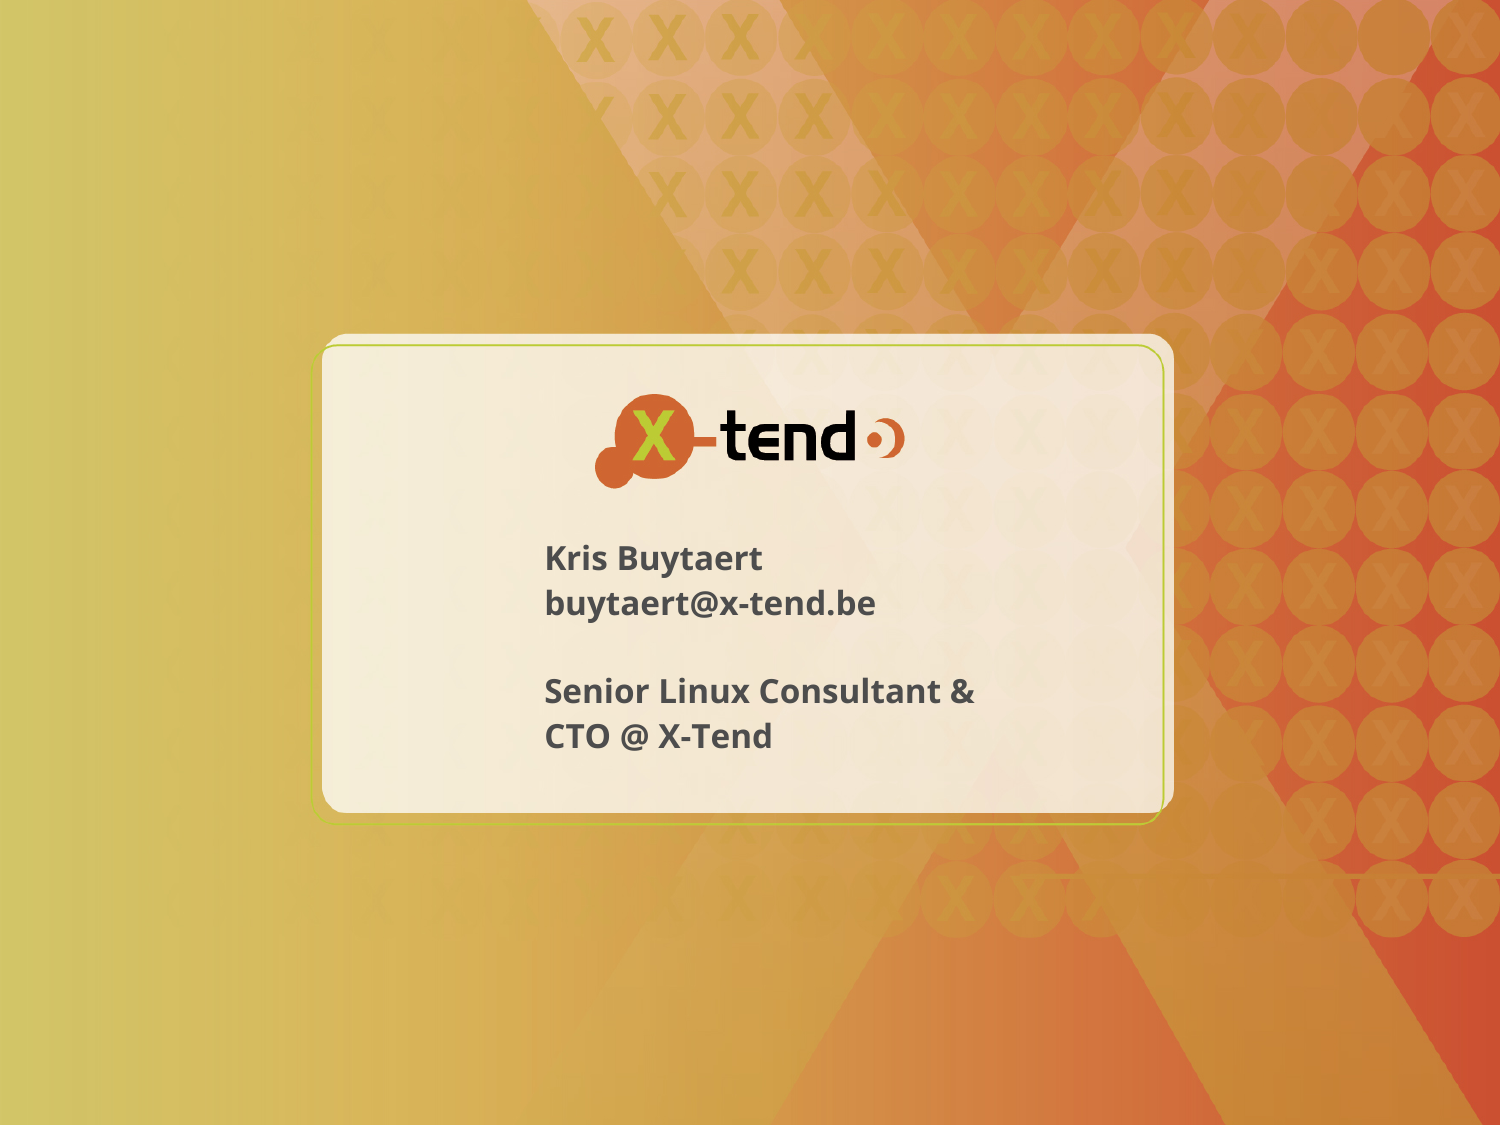

Kris Buytaert
buytaert@x-tend.be
Senior Linux Consultant &
CTO @ X-Tend